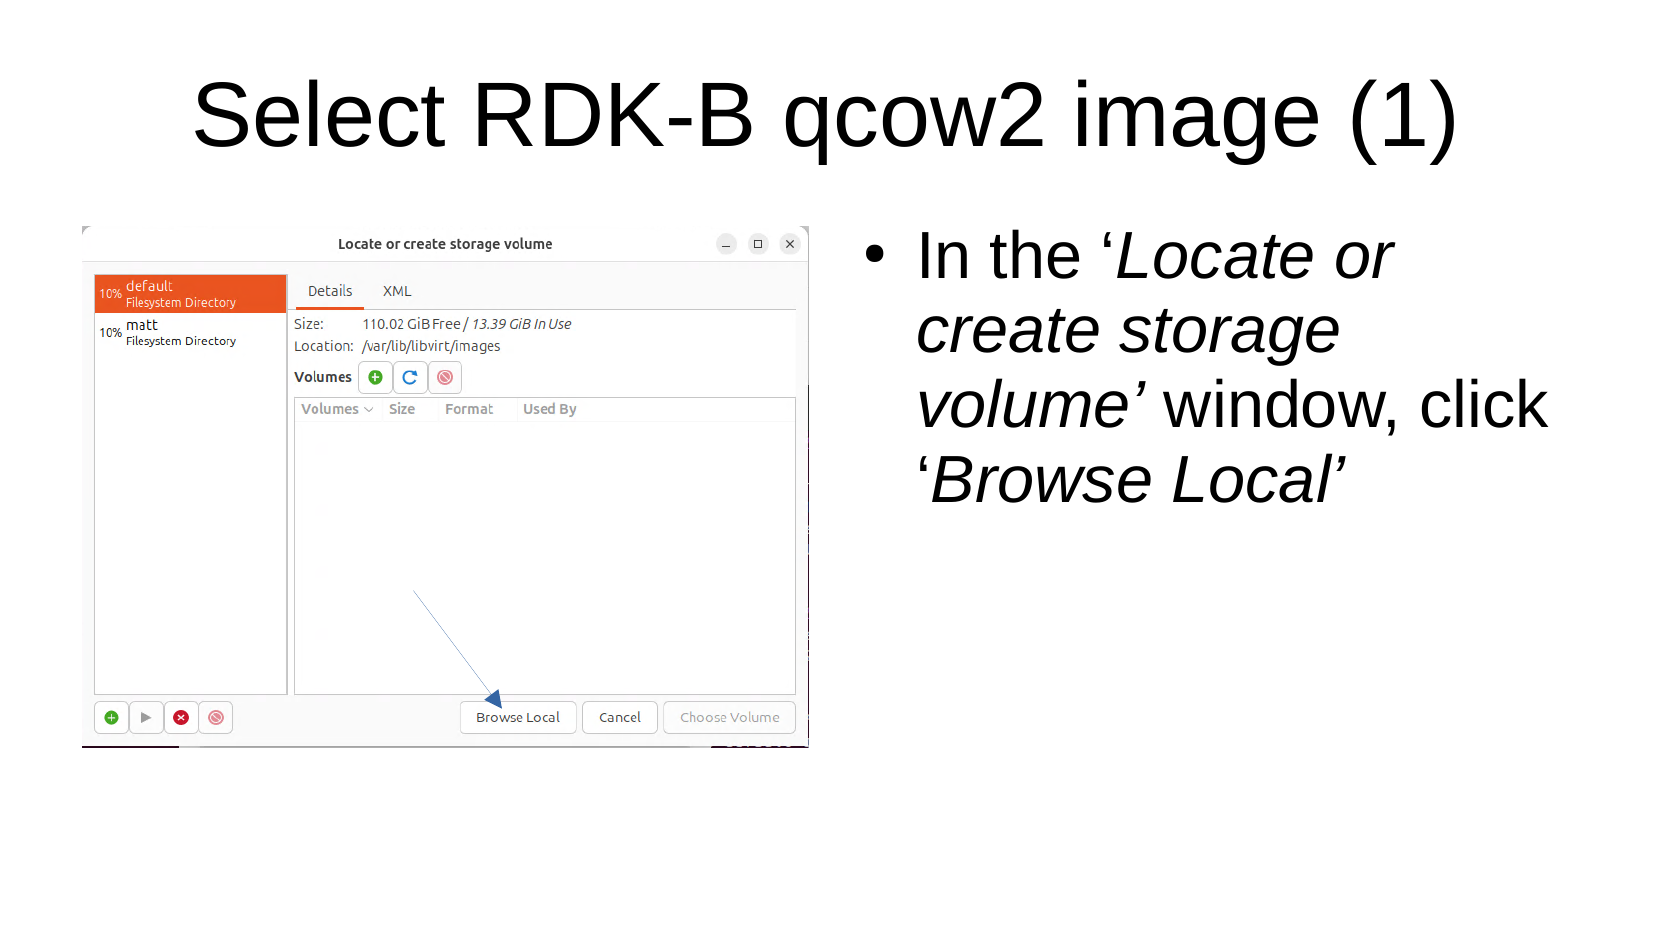

# Select RDK-B qcow2 image (1)
In the ‘Locate or create storage volume’ window, click ‘Browse Local’